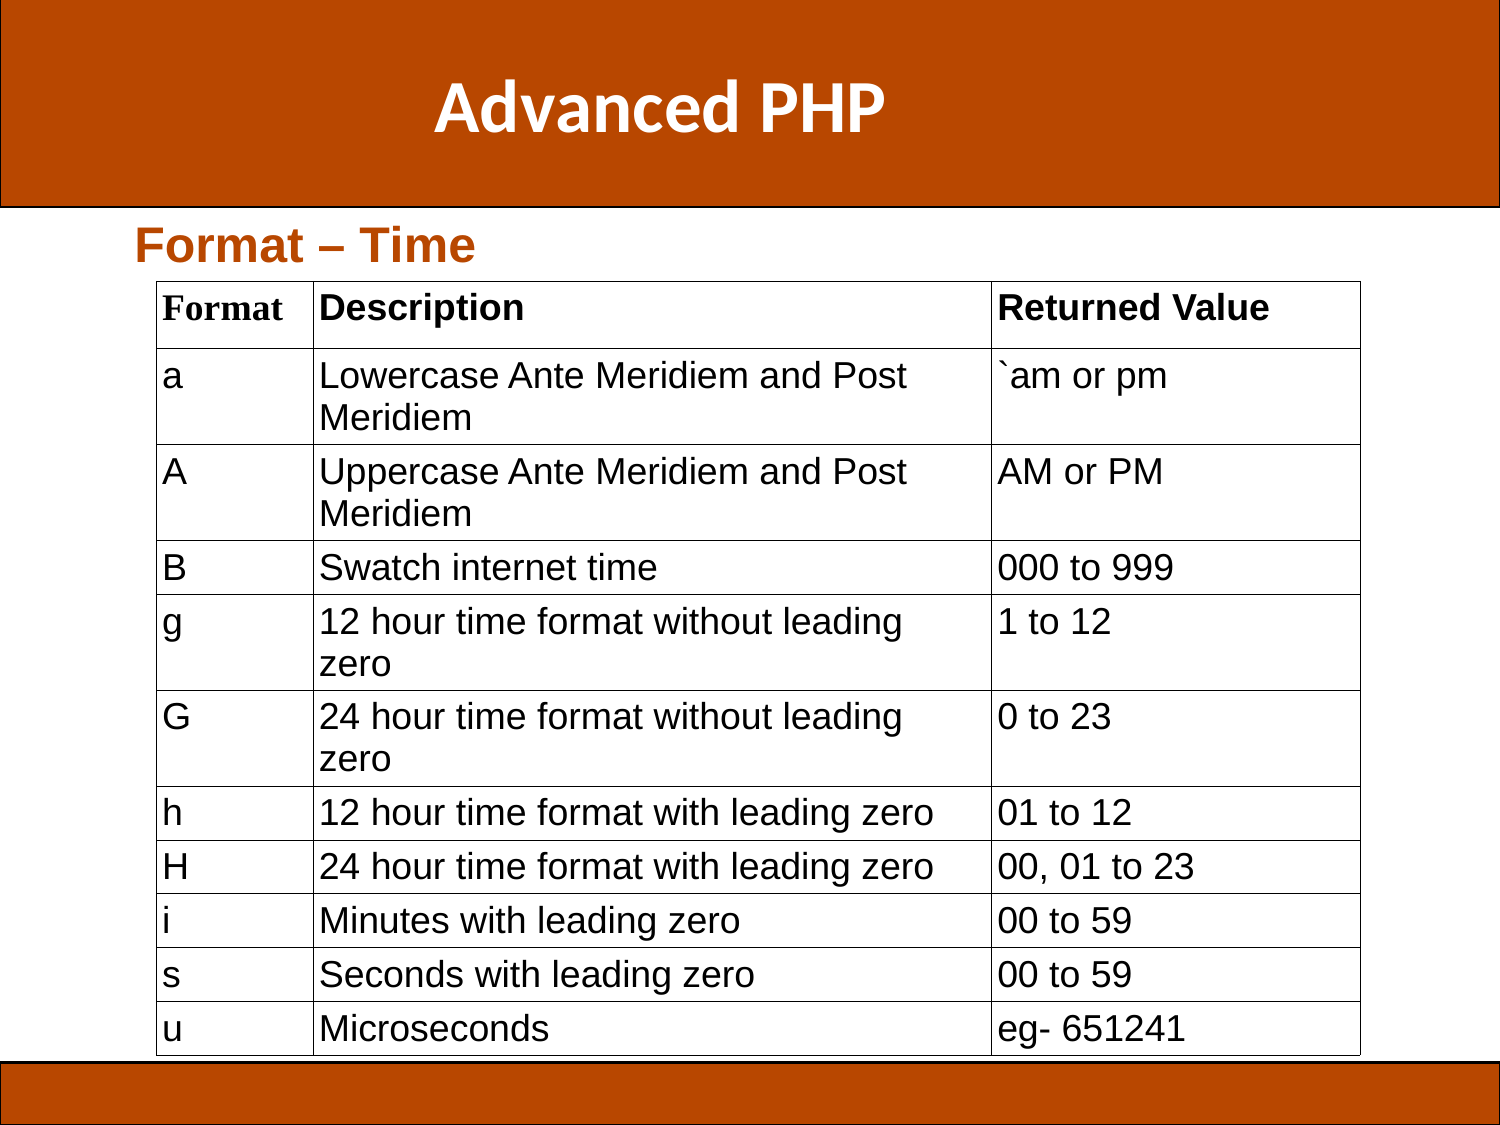

Advanced PHP
# Format – Time
| Format | Description | Returned Value |
| --- | --- | --- |
| a | Lowercase Ante Meridiem and Post Meridiem | `am or pm |
| A | Uppercase Ante Meridiem and Post Meridiem | AM or PM |
| B | Swatch internet time | 000 to 999 |
| g | 12 hour time format without leading zero | 1 to 12 |
| G | 24 hour time format without leading zero | 0 to 23 |
| h | 12 hour time format with leading zero | 01 to 12 |
| H | 24 hour time format with leading zero | 00, 01 to 23 |
| i | Minutes with leading zero | 00 to 59 |
| s | Seconds with leading zero | 00 to 59 |
| u | Microseconds | eg- 651241 |